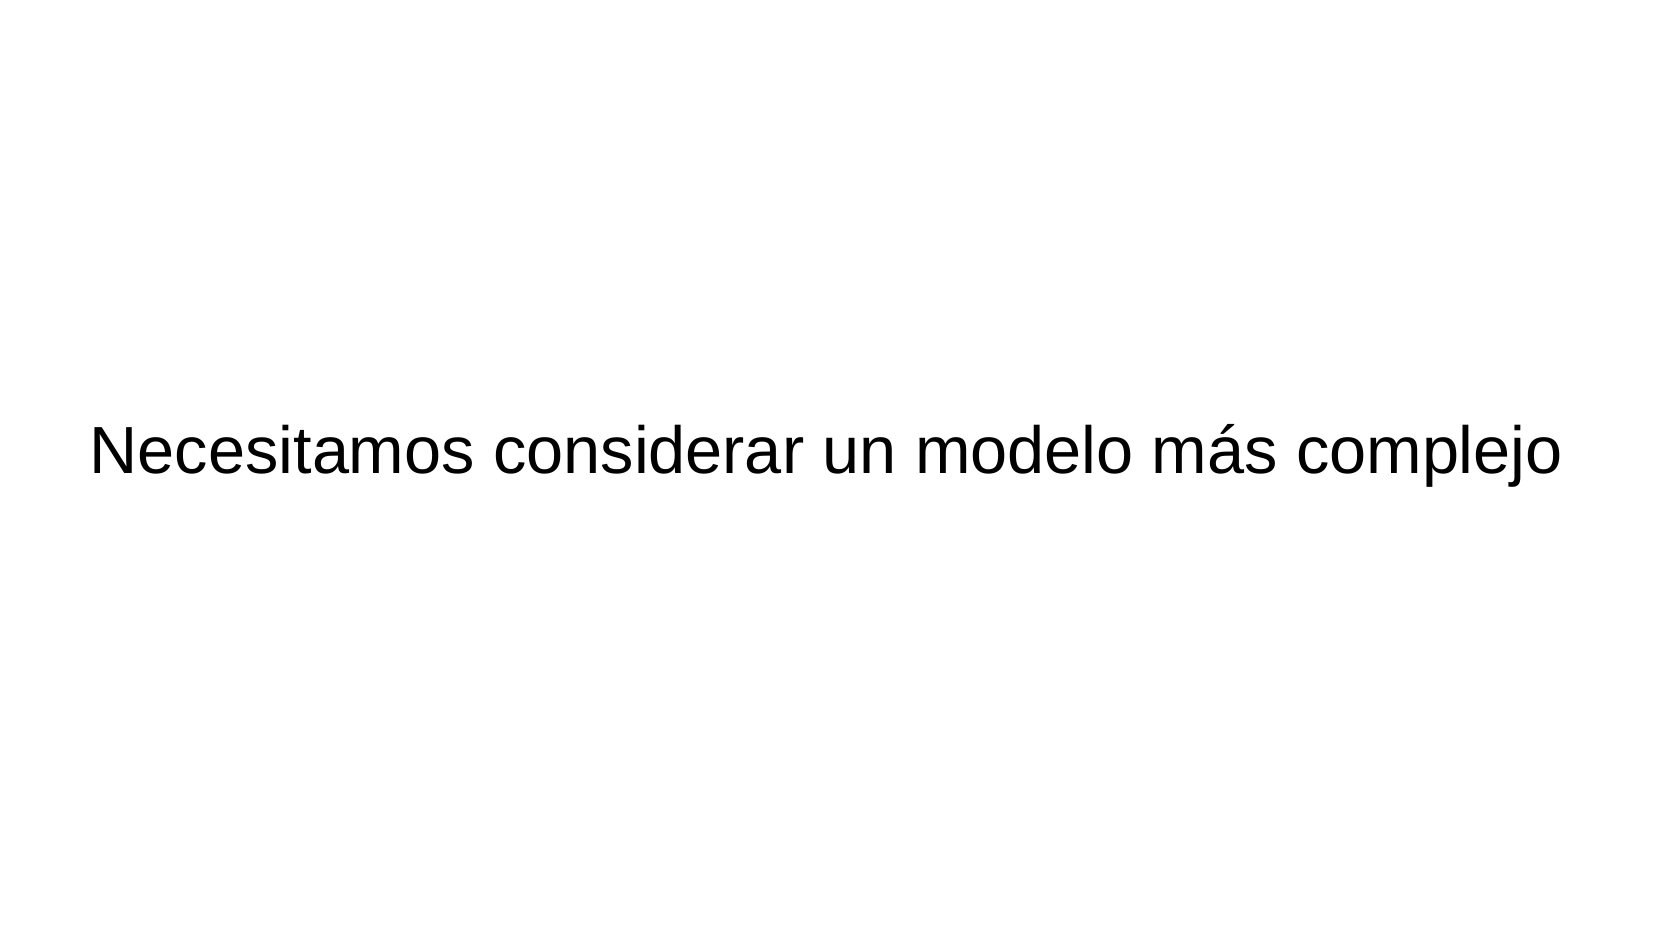

# Necesitamos considerar un modelo más complejo